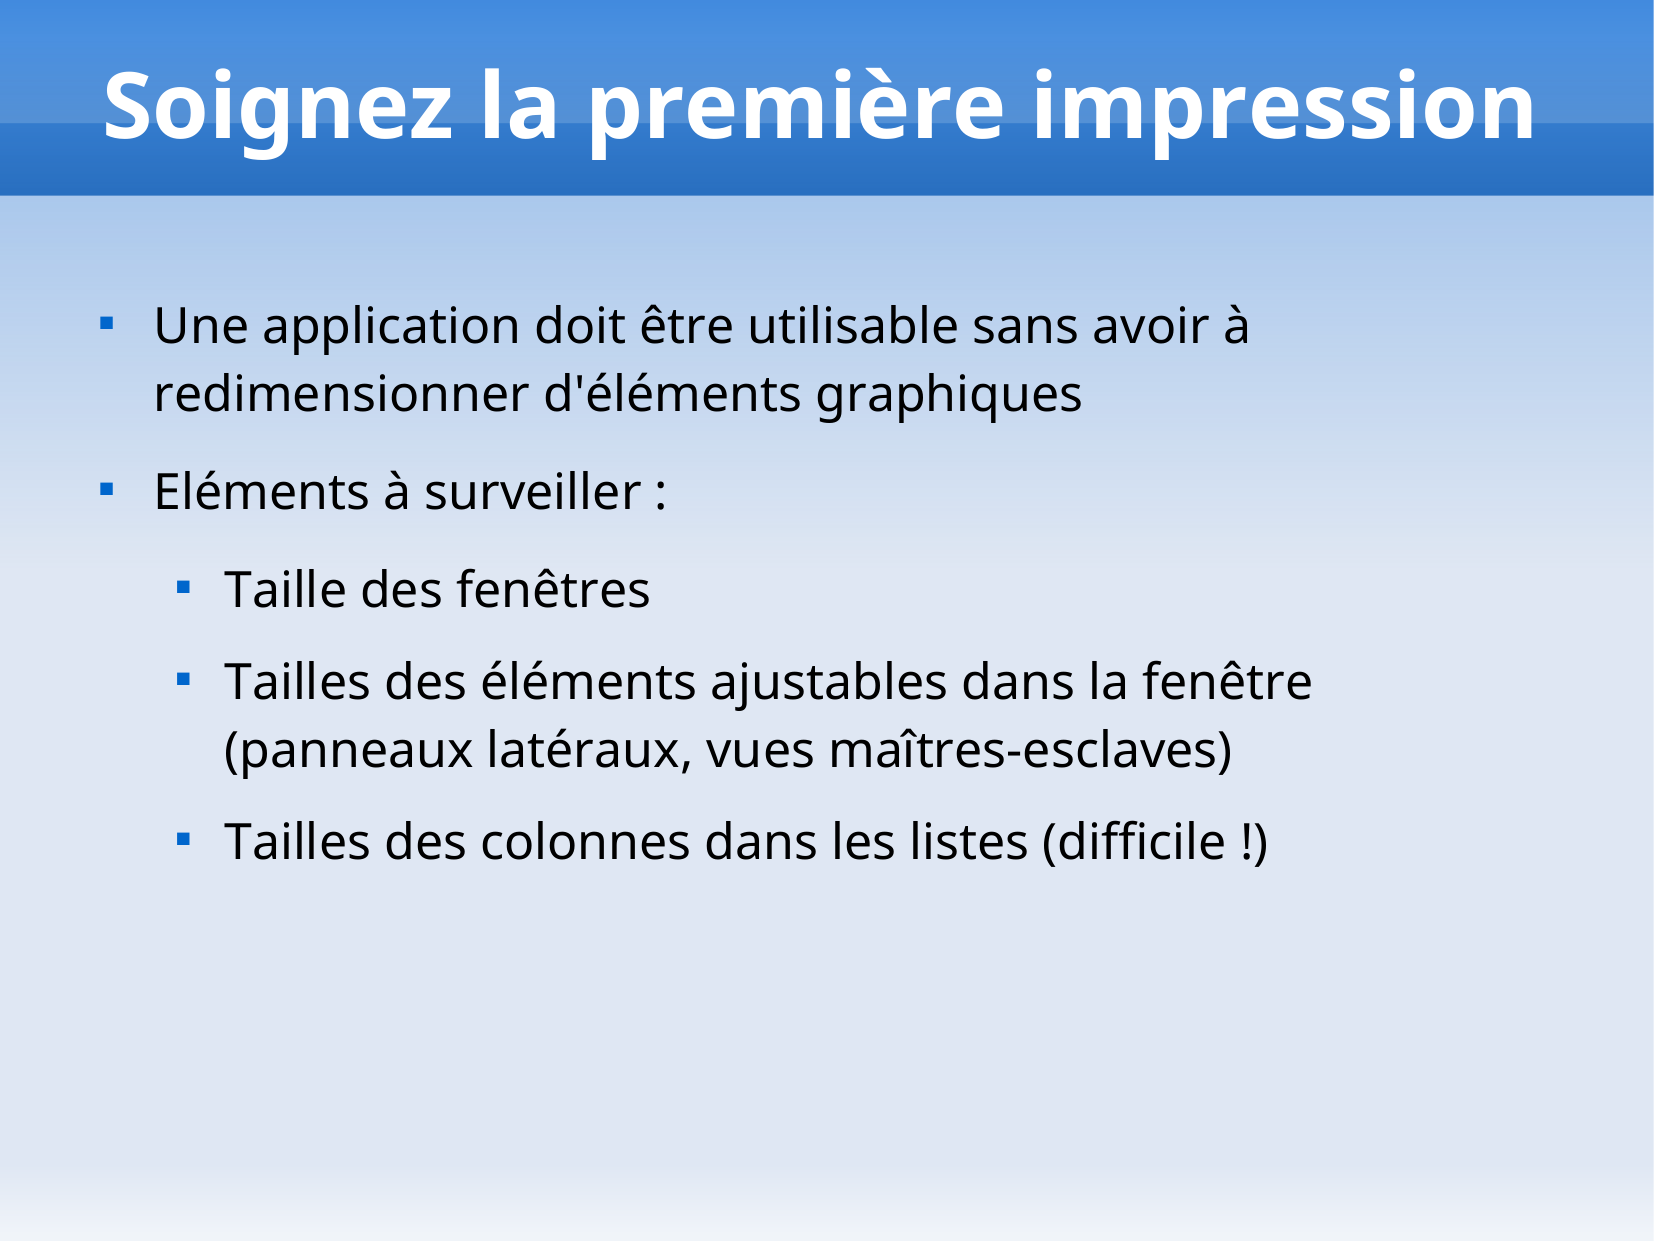

# Soignez la première impression
Une application doit être utilisable sans avoir à redimensionner d'éléments graphiques
Eléments à surveiller :
Taille des fenêtres
Tailles des éléments ajustables dans la fenêtre (panneaux latéraux, vues maîtres-esclaves)
Tailles des colonnes dans les listes (difficile !)